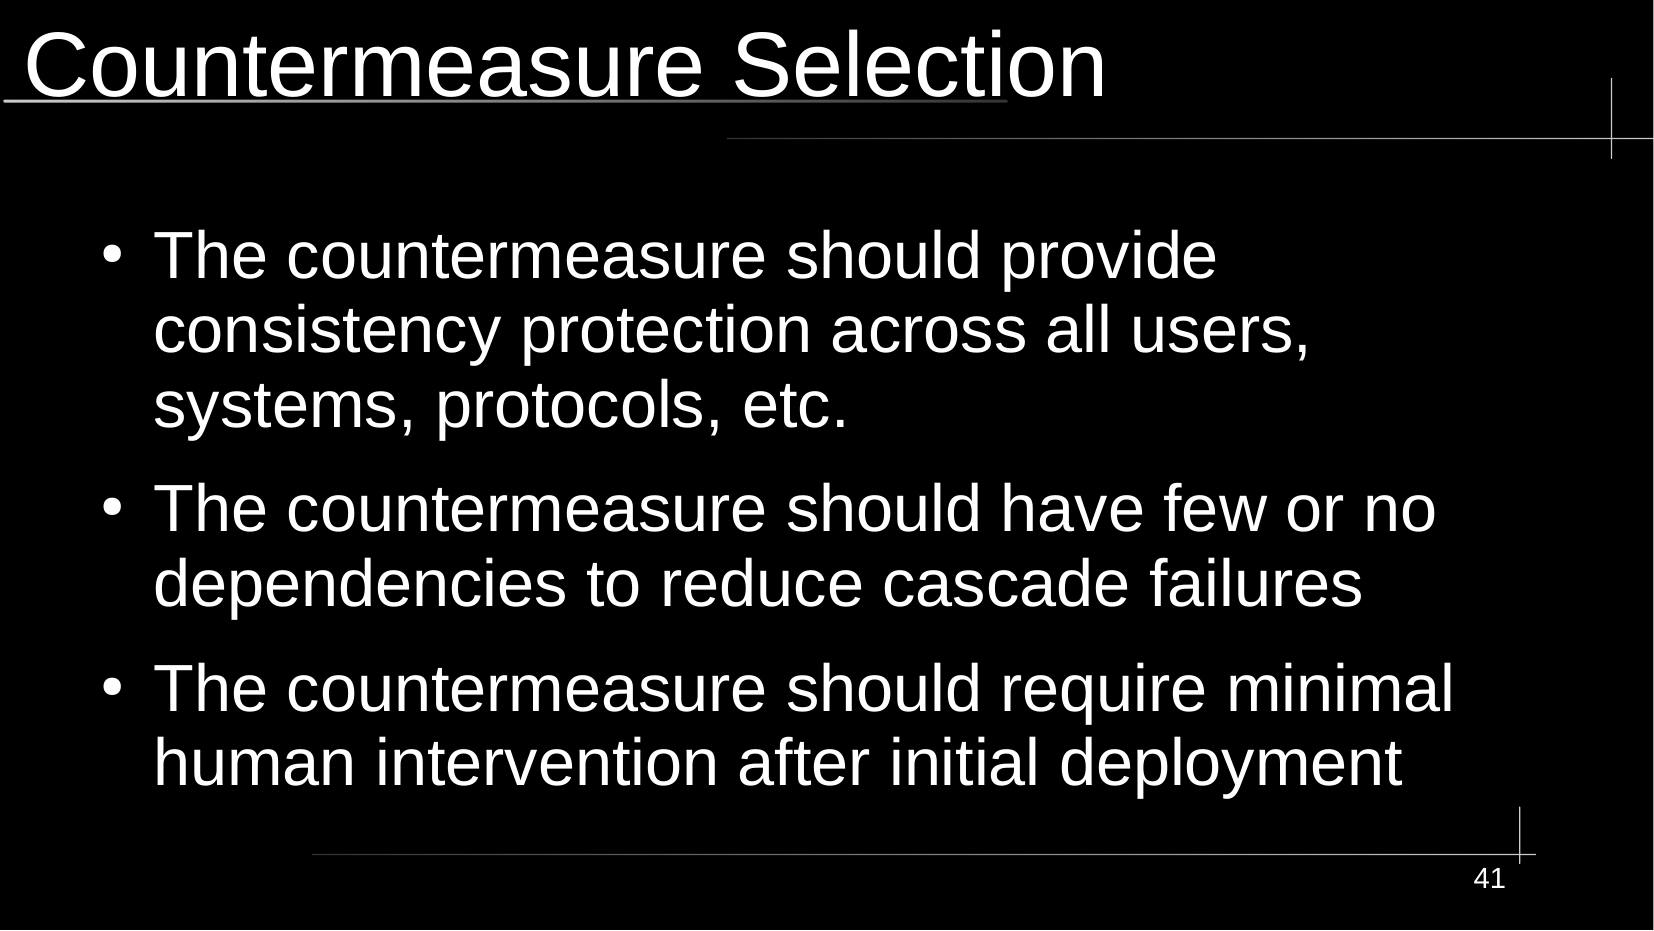

# Countermeasure Selection
The countermeasure should provide consistency protection across all users, systems, protocols, etc.
The countermeasure should have few or no dependencies to reduce cascade failures
The countermeasure should require minimal human intervention after initial deployment
41